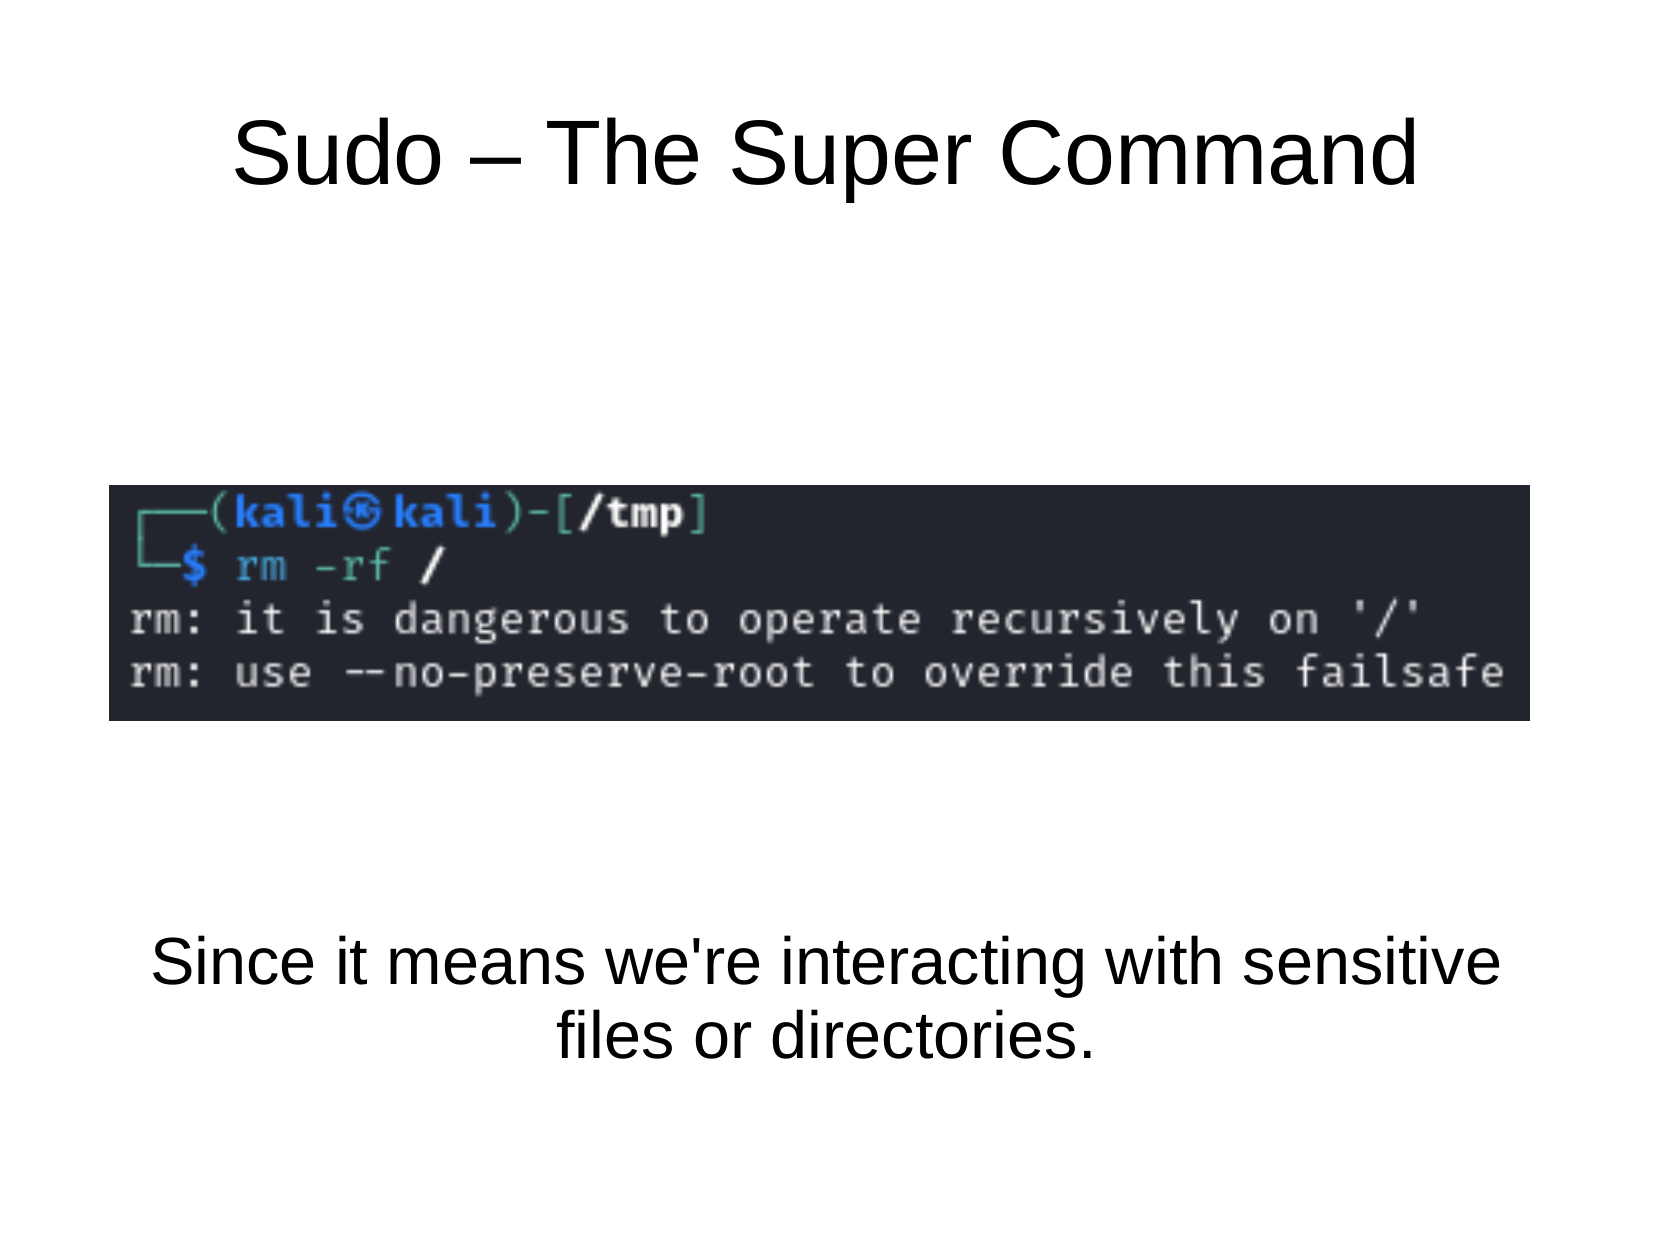

# Sudo – The Super Command
Since it means we're interacting with sensitive files or directories.